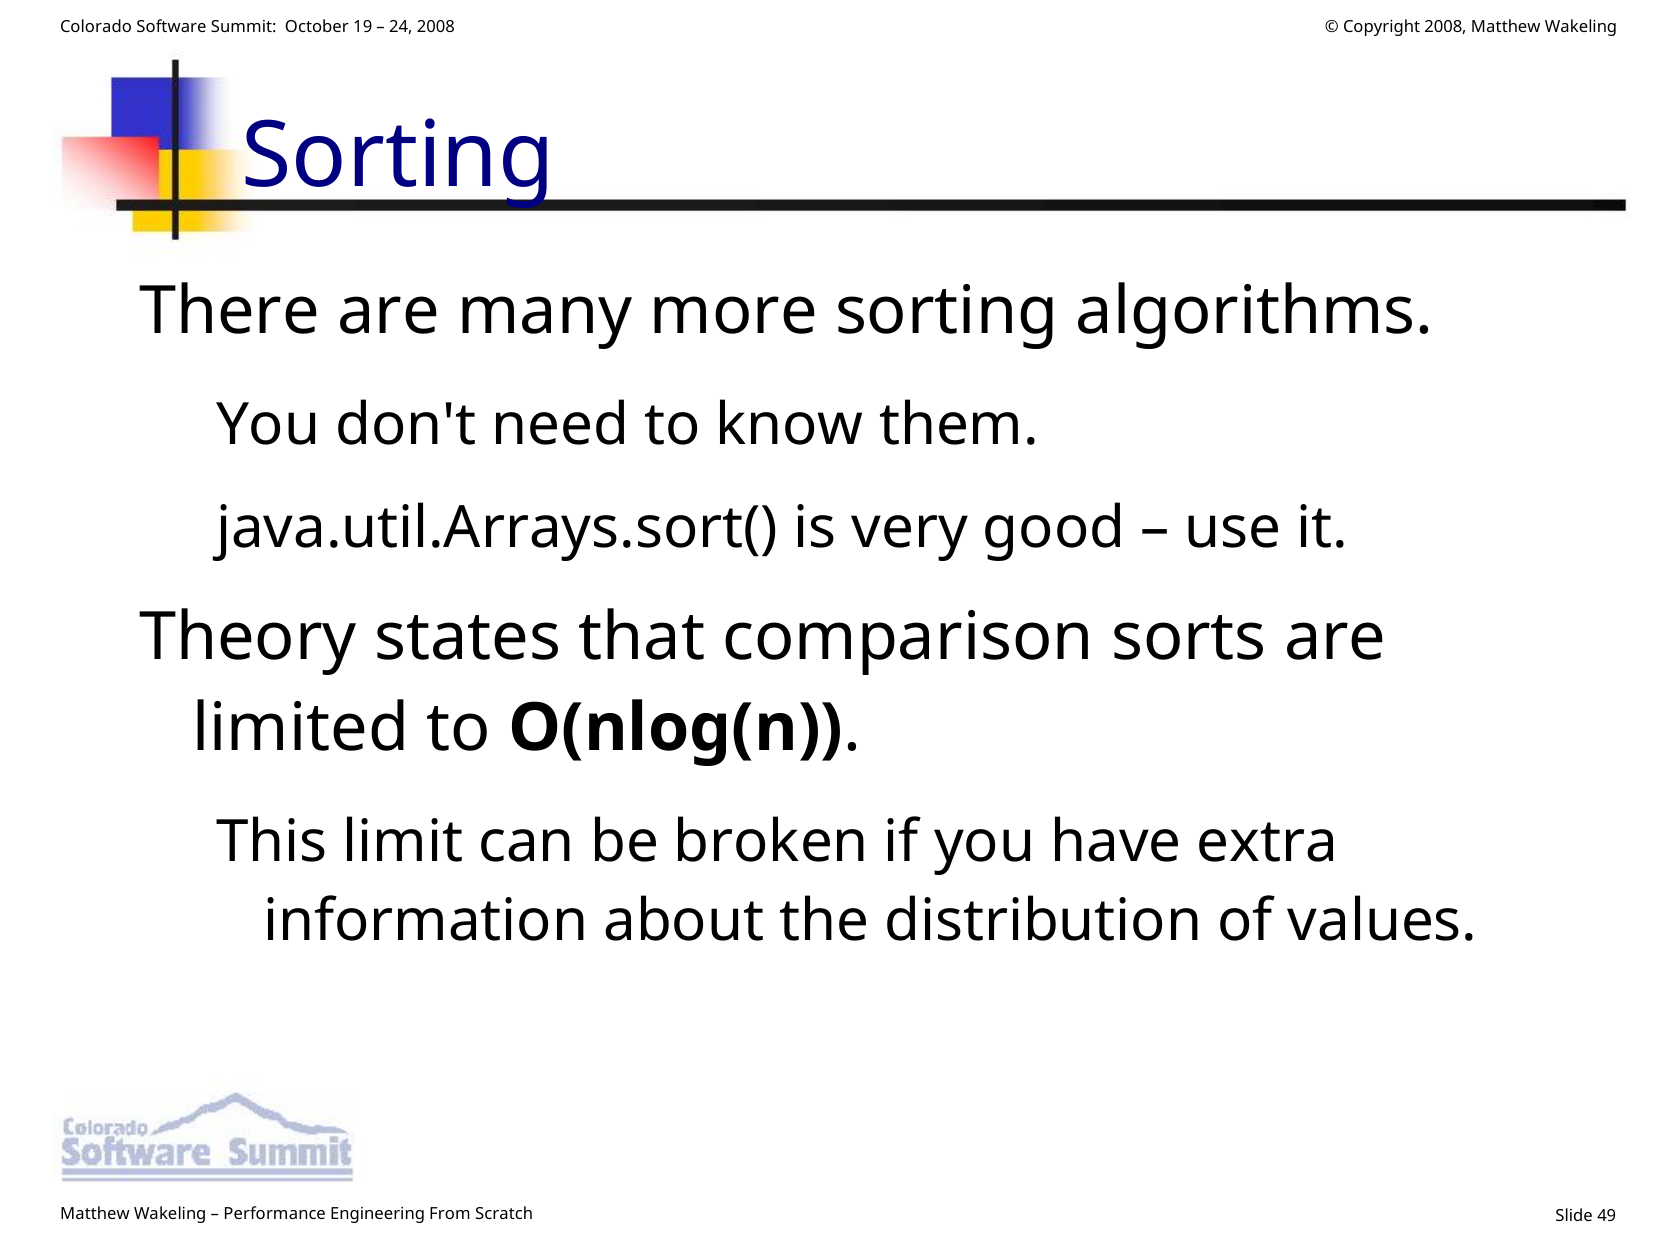

# Sorting
There are many more sorting algorithms.
You don't need to know them.
java.util.Arrays.sort() is very good – use it.
Theory states that comparison sorts are limited to O(nlog(n)).
This limit can be broken if you have extra information about the distribution of values.